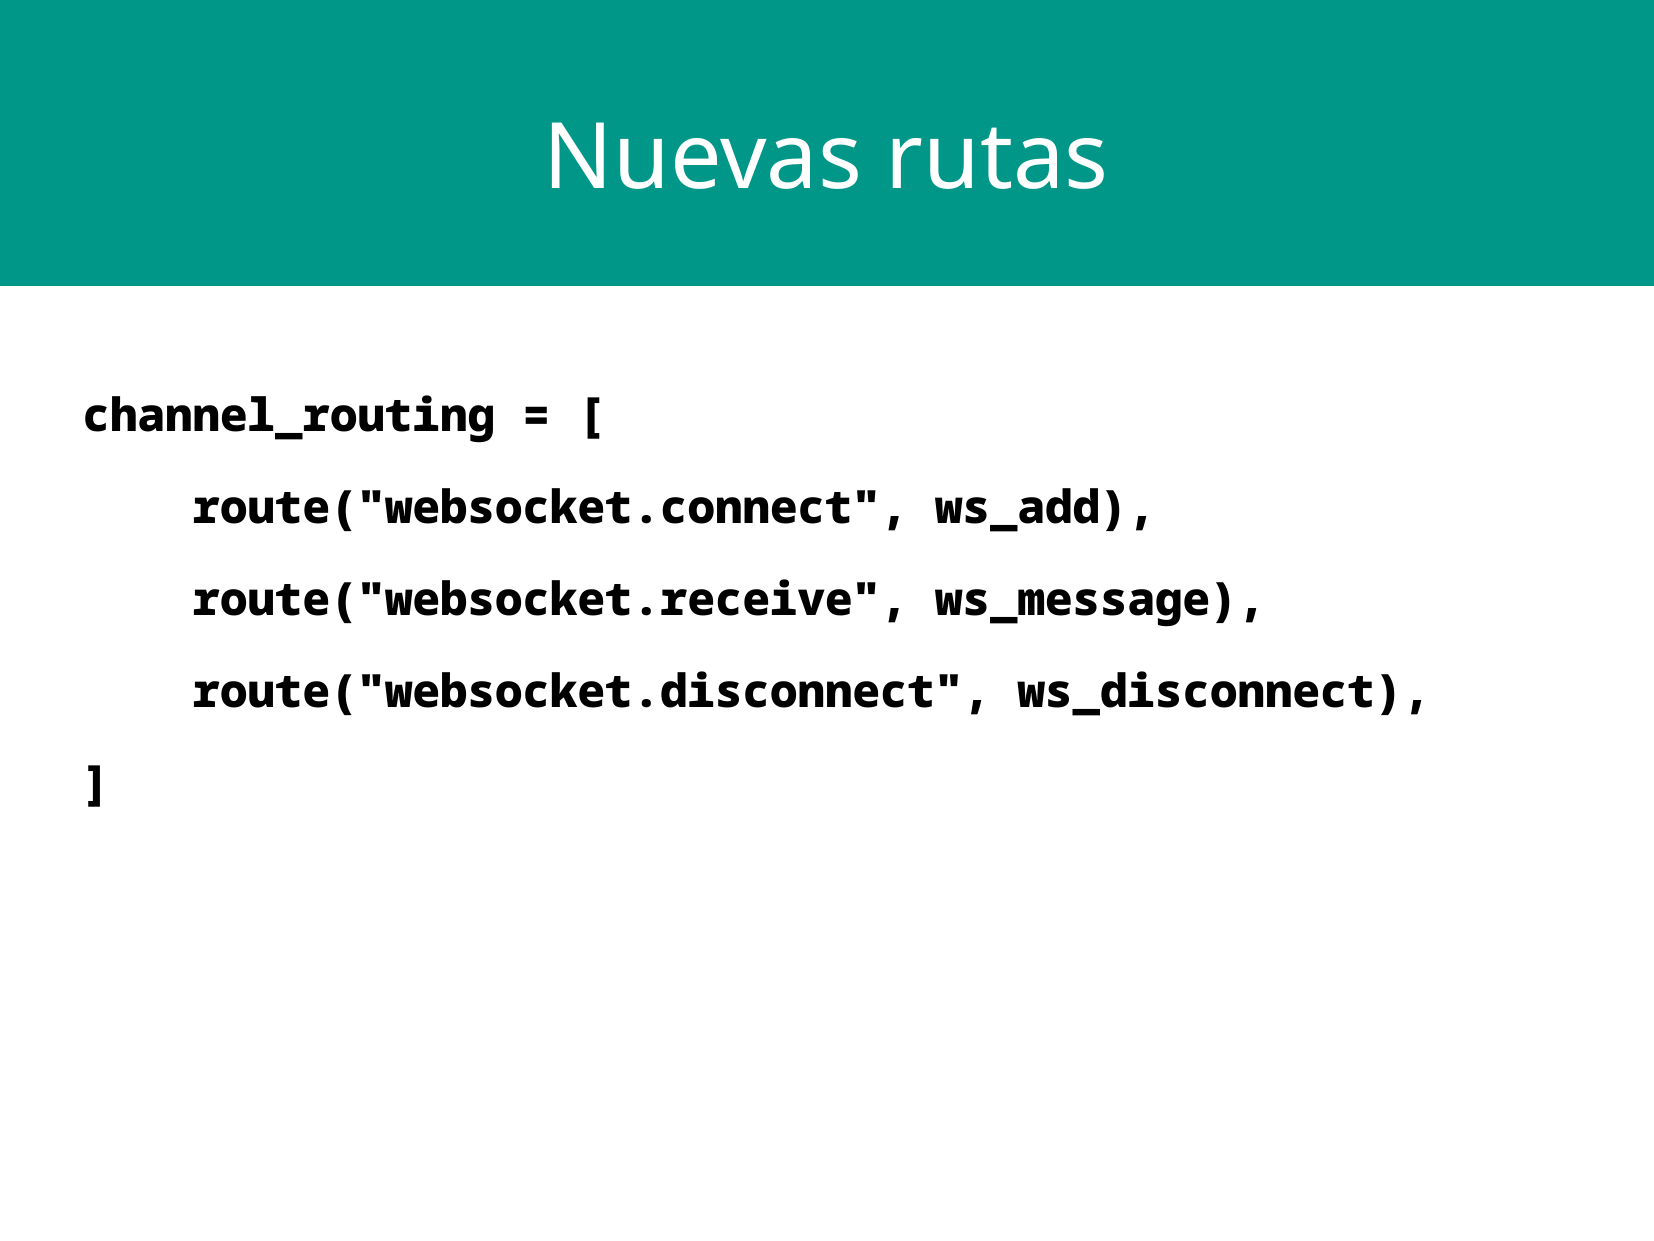

# Nuevas rutas
channel_routing = [
 route("websocket.connect", ws_add),
 route("websocket.receive", ws_message),
 route("websocket.disconnect", ws_disconnect),
]